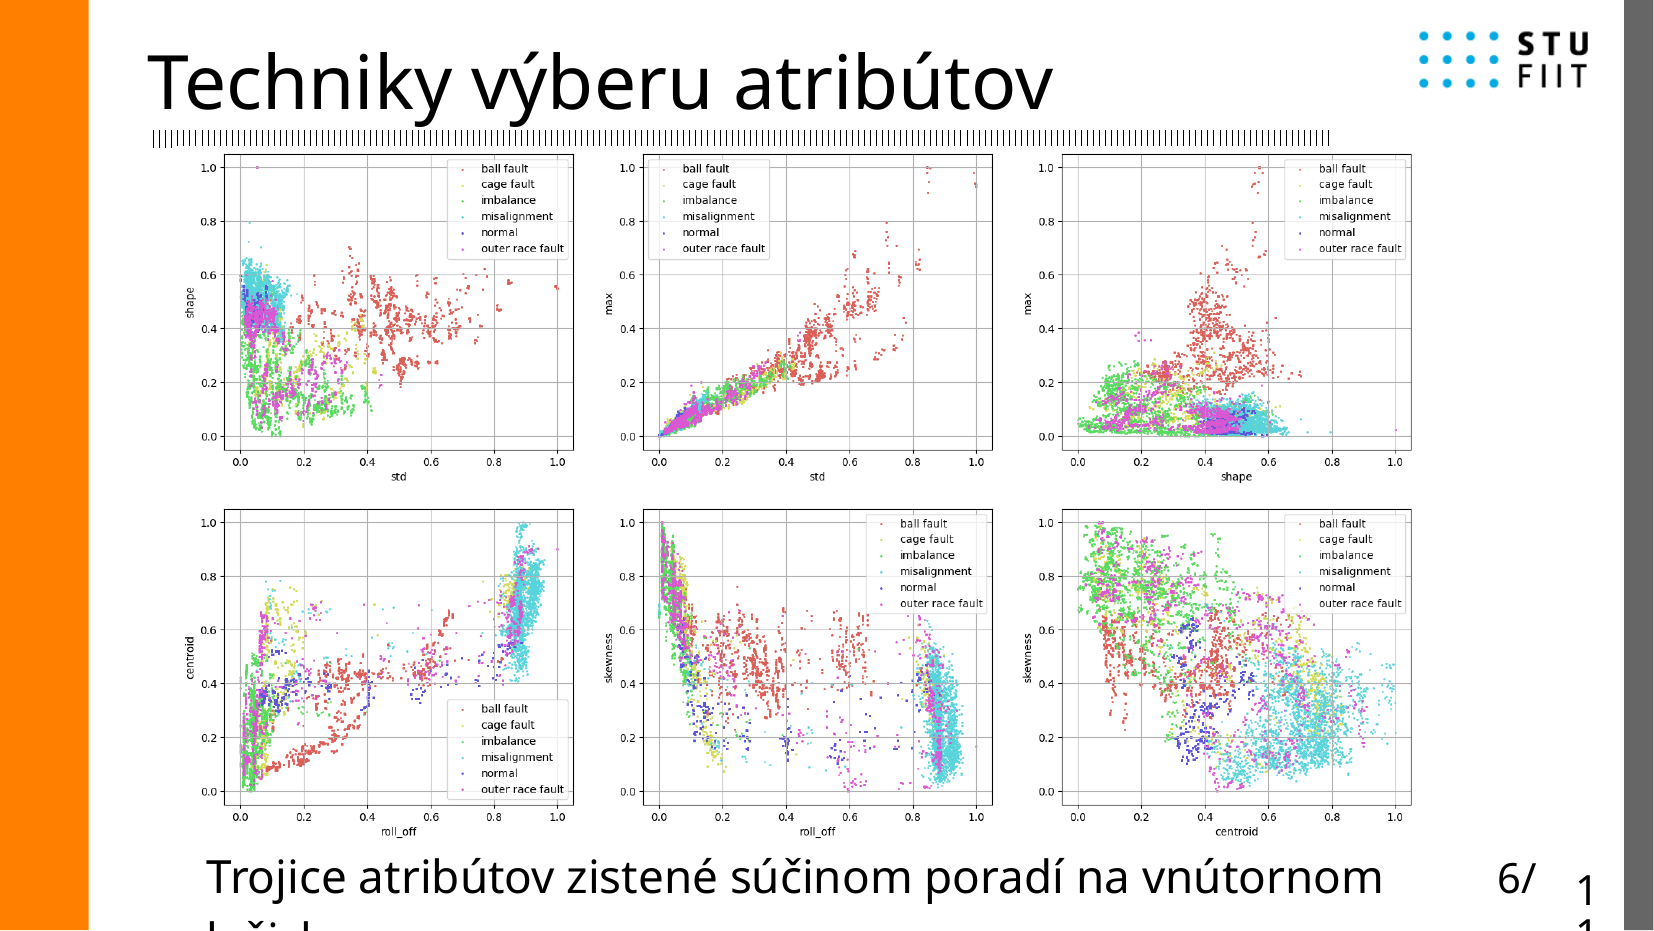

Techniky výberu atribútov
# Trojice atribútov zistené súčinom poradí na vnútornom ložisku
11